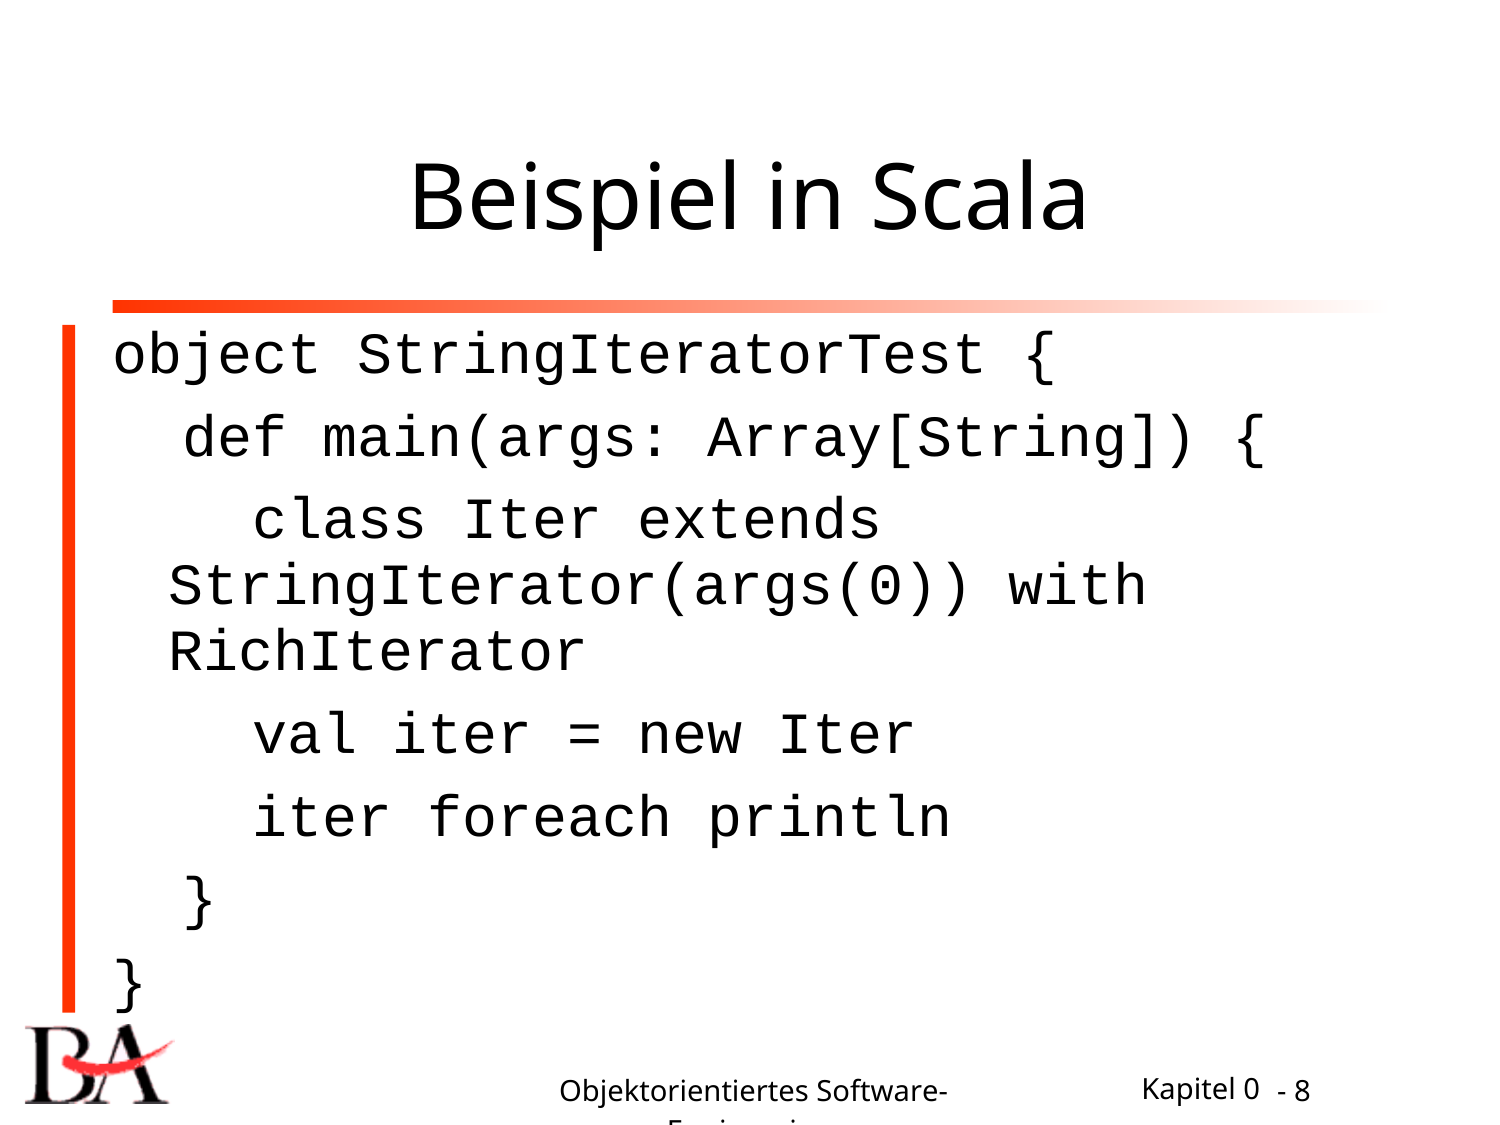

# Beispiel in Scala
object StringIteratorTest {
 def main(args: Array[String]) {
 class Iter extends StringIterator(args(0)) with RichIterator
 val iter = new Iter
 iter foreach println
 }
}
8